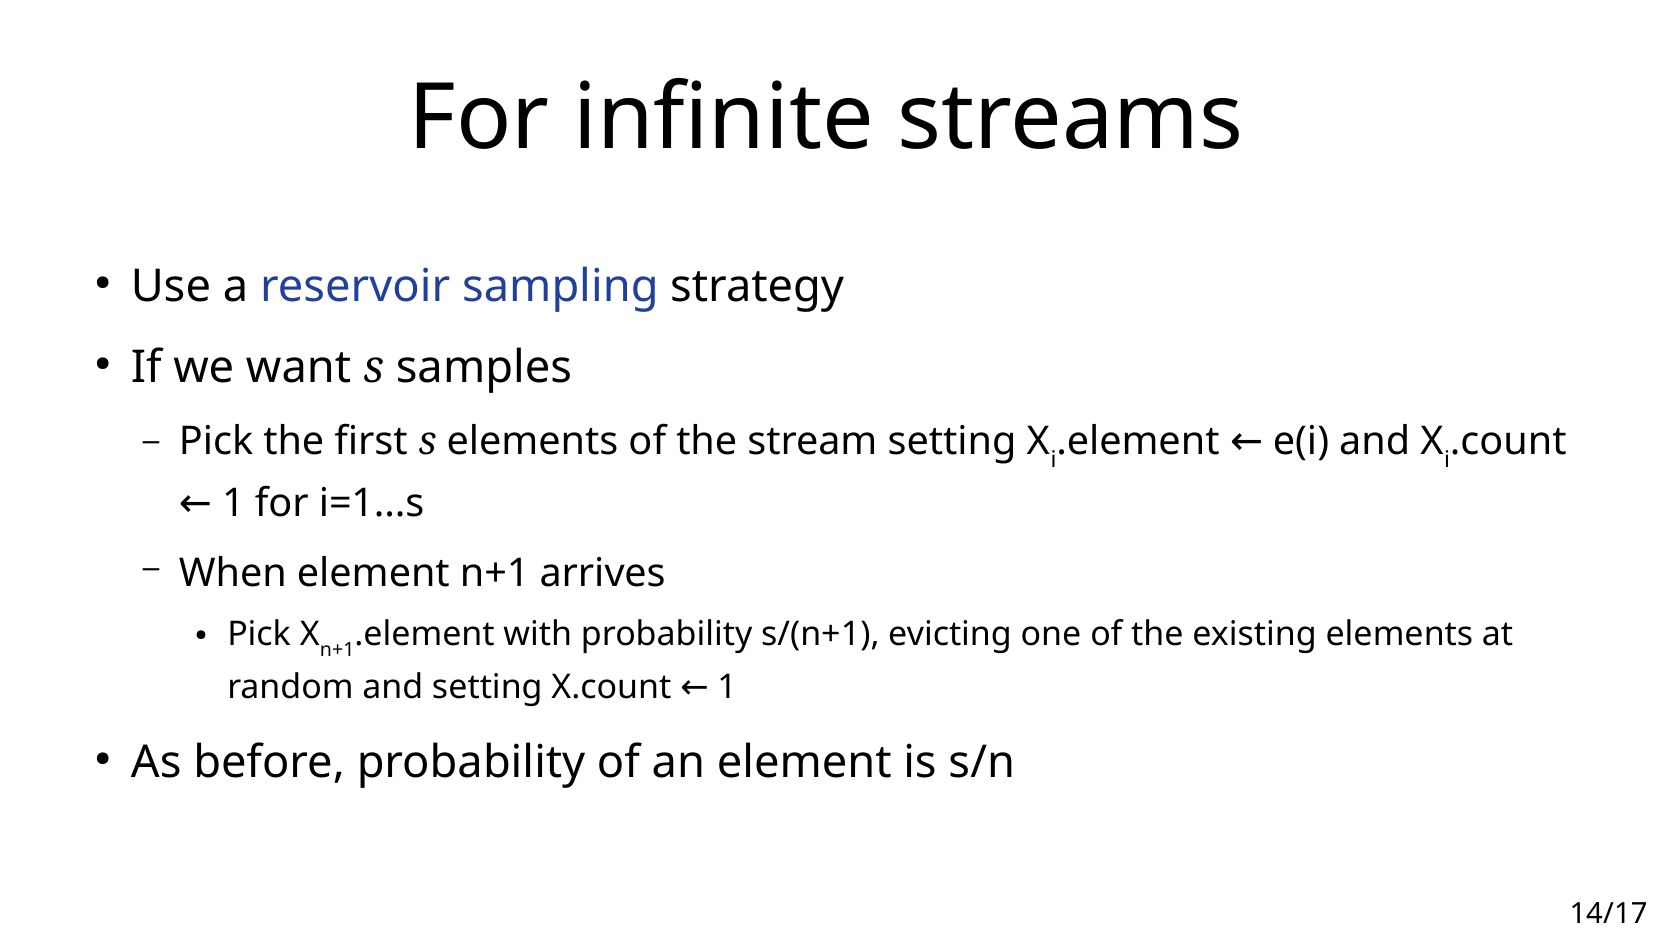

# For infinite streams
Use a reservoir sampling strategy
If we want s samples
Pick the first s elements of the stream setting Xi.element ← e(i) and Xi.count ← 1 for i=1...s
When element n+1 arrives
Pick Xn+1.element with probability s/(n+1), evicting one of the existing elements at random and setting X.count ← 1
As before, probability of an element is s/n
14